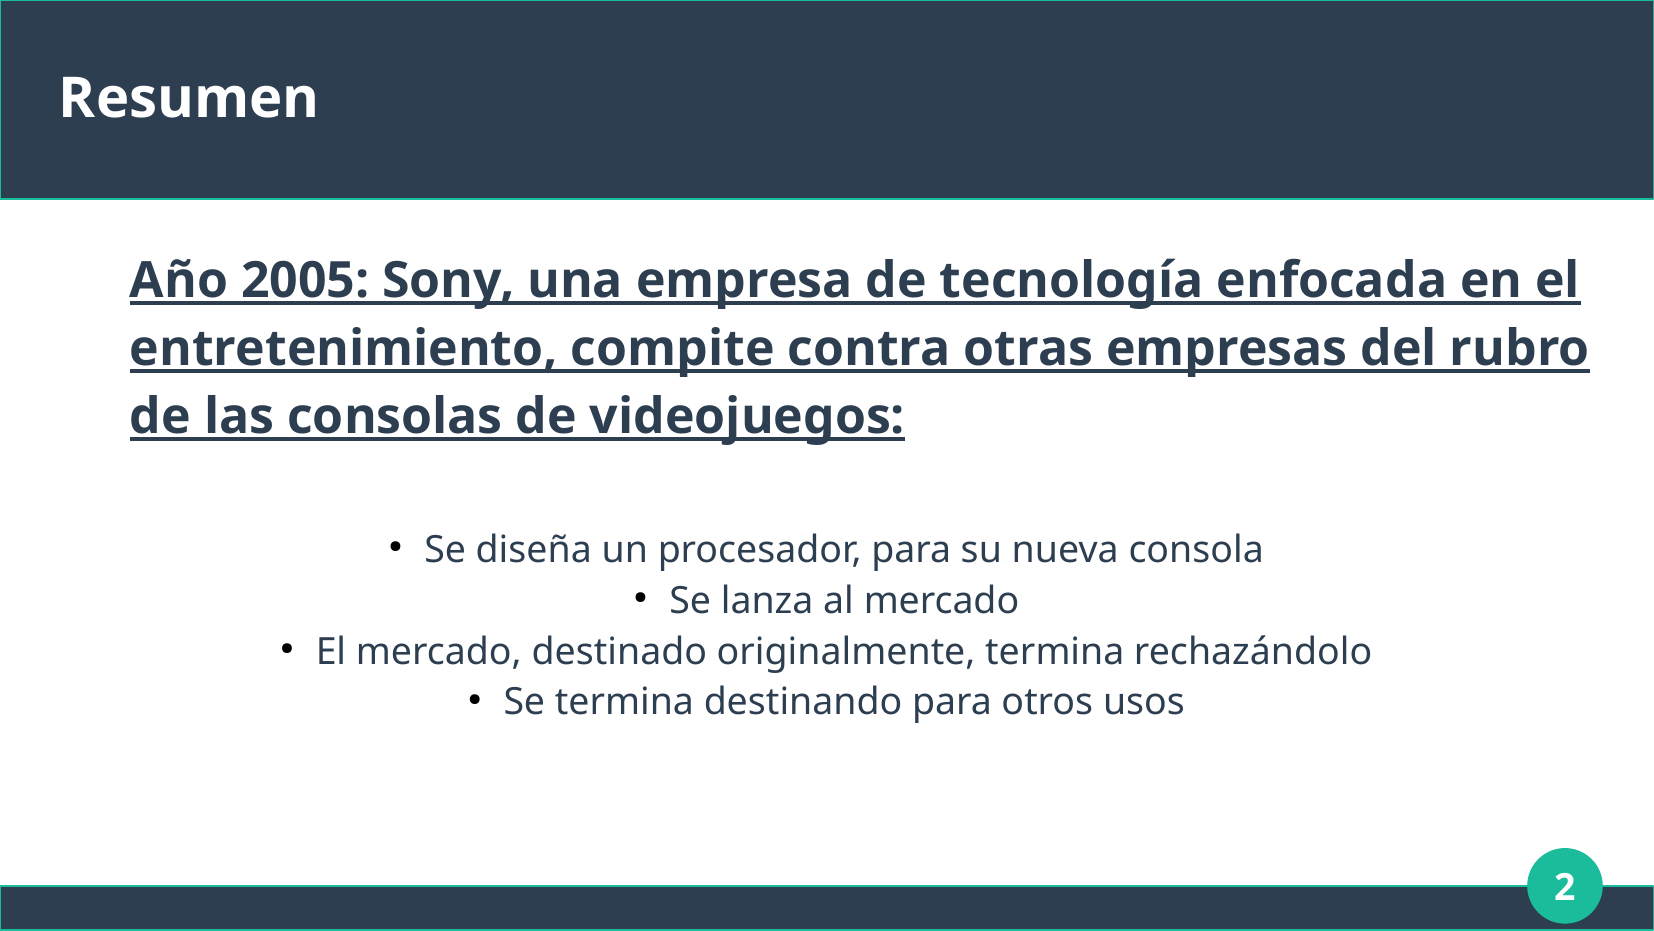

# Resumen
Año 2005: Sony, una empresa de tecnología enfocada en el entretenimiento, compite contra otras empresas del rubro de las consolas de videojuegos:
Se diseña un procesador, para su nueva consola
Se lanza al mercado
El mercado, destinado originalmente, termina rechazándolo
Se termina destinando para otros usos
2